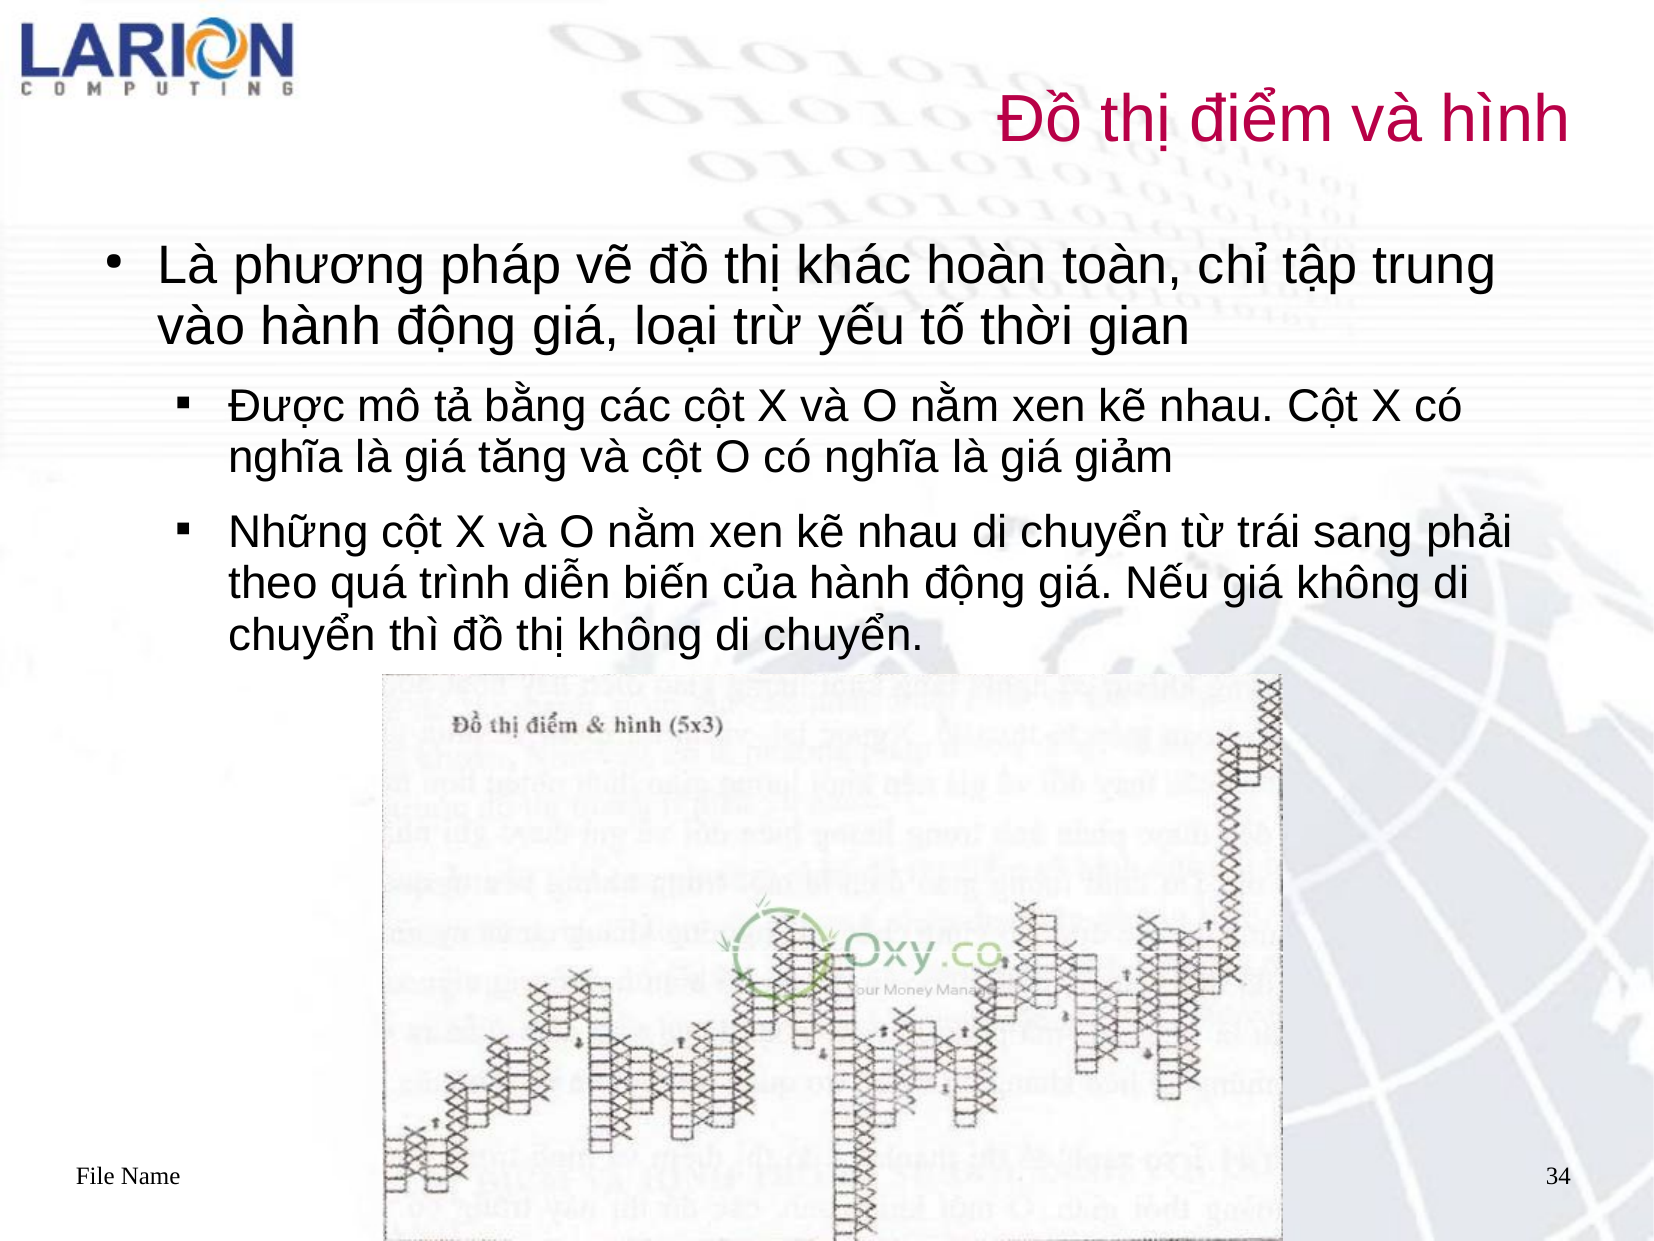

# Đồ thị điểm và hình
Là phương pháp vẽ đồ thị khác hoàn toàn, chỉ tập trung vào hành động giá, loại trừ yếu tố thời gian
Được mô tả bằng các cột X và O nằm xen kẽ nhau. Cột X có nghĩa là giá tăng và cột O có nghĩa là giá giảm
Những cột X và O nằm xen kẽ nhau di chuyển từ trái sang phải theo quá trình diễn biến của hành động giá. Nếu giá không di chuyển thì đồ thị không di chuyển.
File Name
34